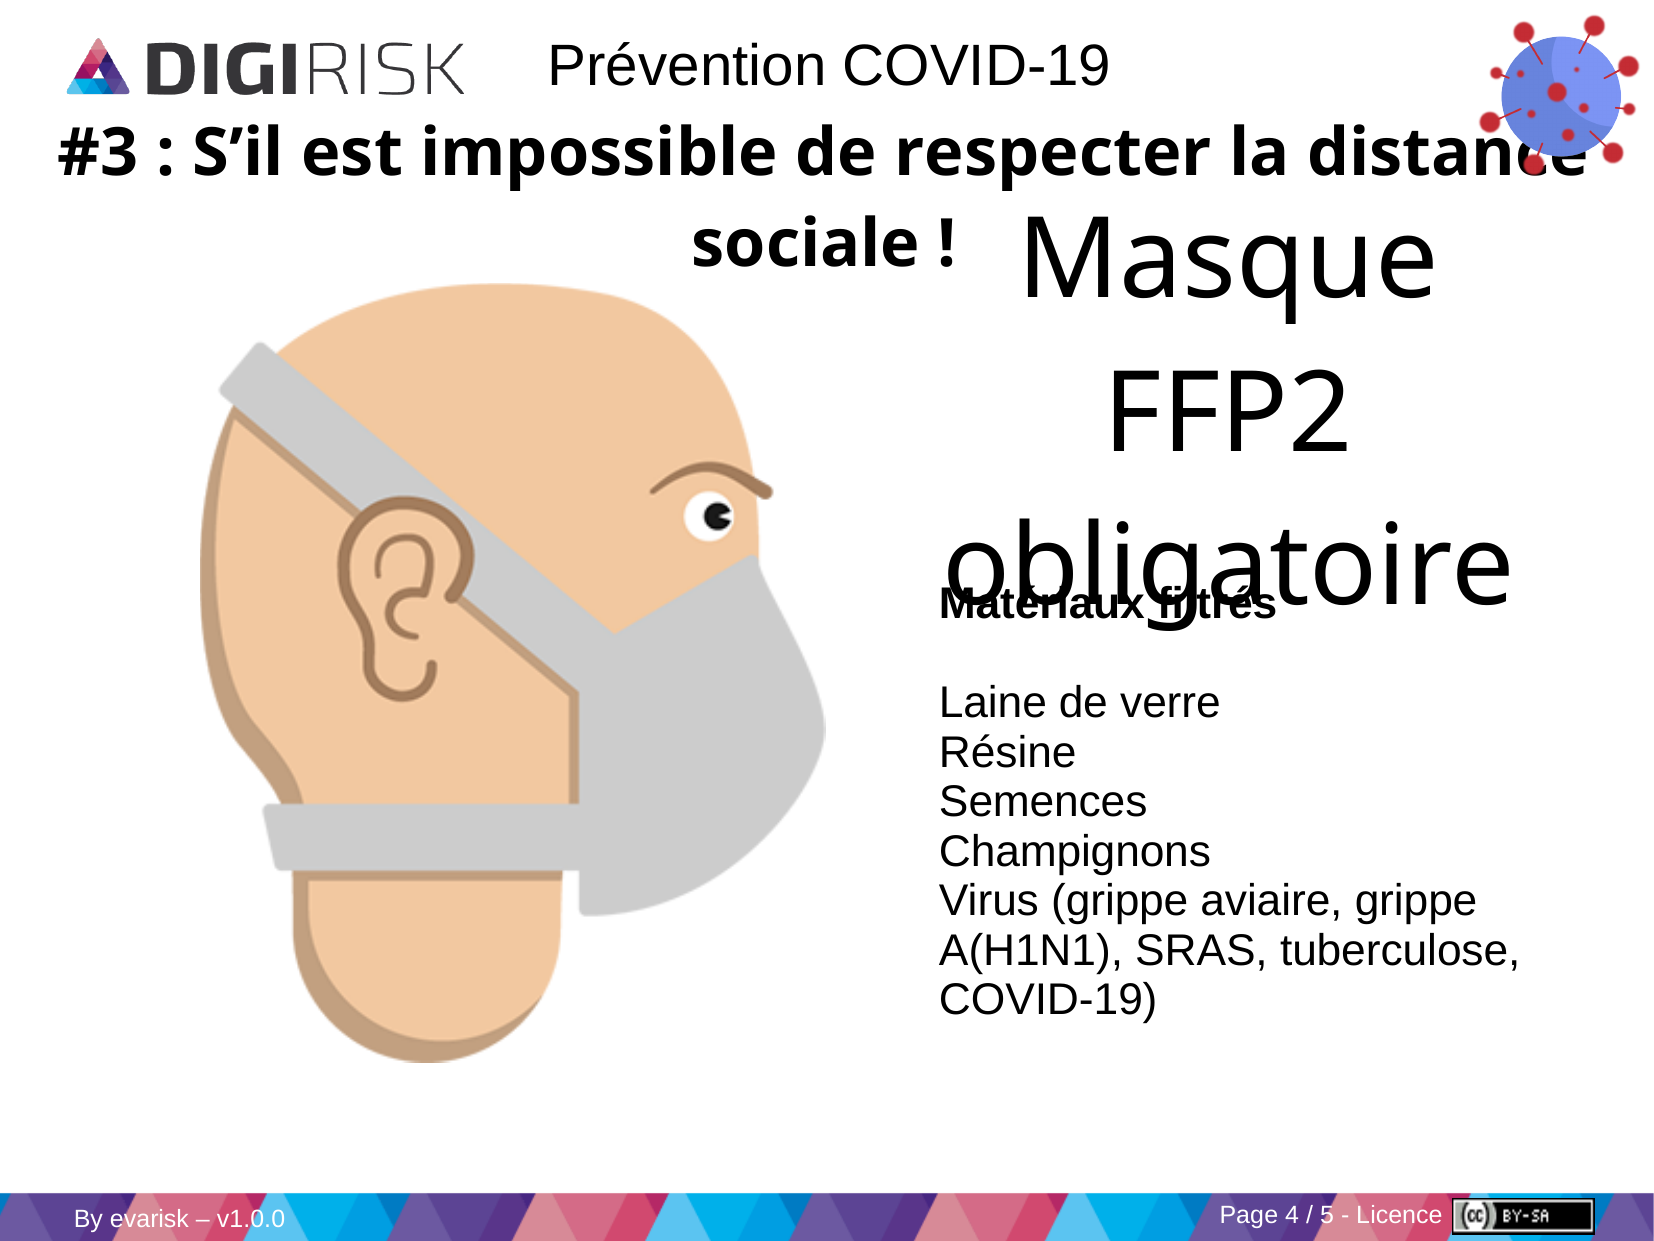

Prévention COVID-19
# #3 : S’il est impossible de respecter la distance sociale !
Masque FFP2
obligatoire
Matériaux filtrés
Laine de verre
Résine
Semences
Champignons
Virus (grippe aviaire, grippe A(H1N1), SRAS, tuberculose, COVID-19)